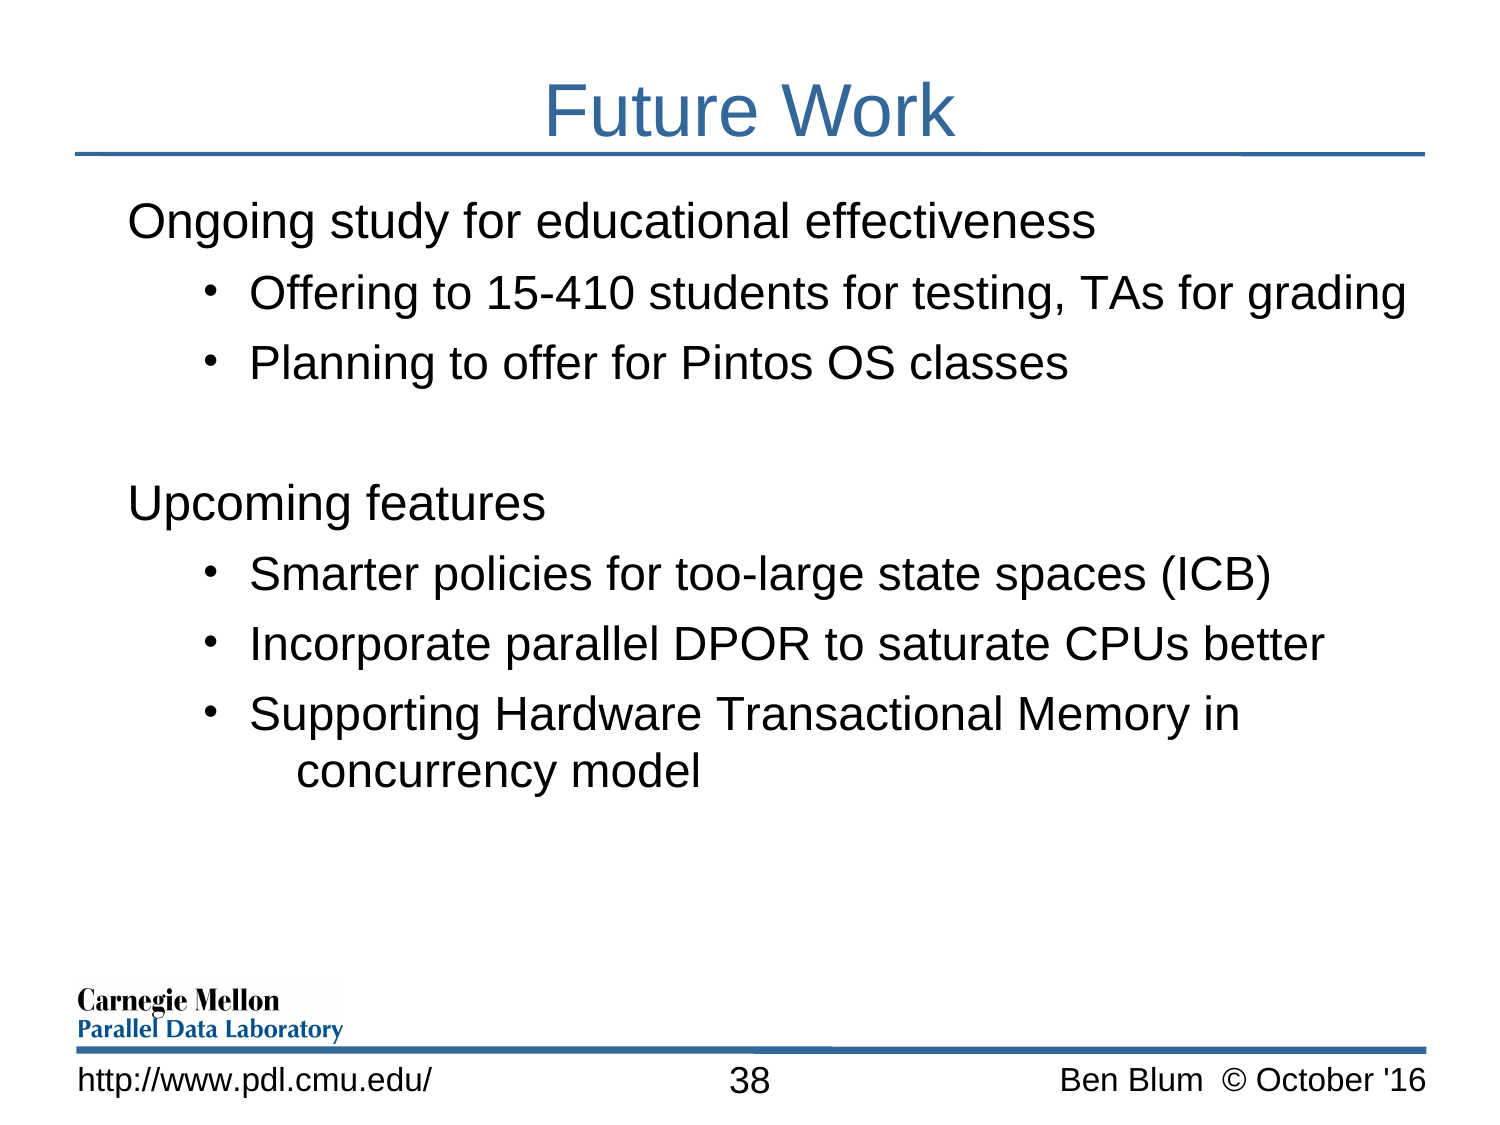

# Future Work
Ongoing study for educational effectiveness
Offering to 15-410 students for testing, TAs for grading
Planning to offer for Pintos OS classes
Upcoming features
Smarter policies for too-large state spaces (ICB)
Incorporate parallel DPOR to saturate CPUs better
Supporting Hardware Transactional Memory in concurrency model
38